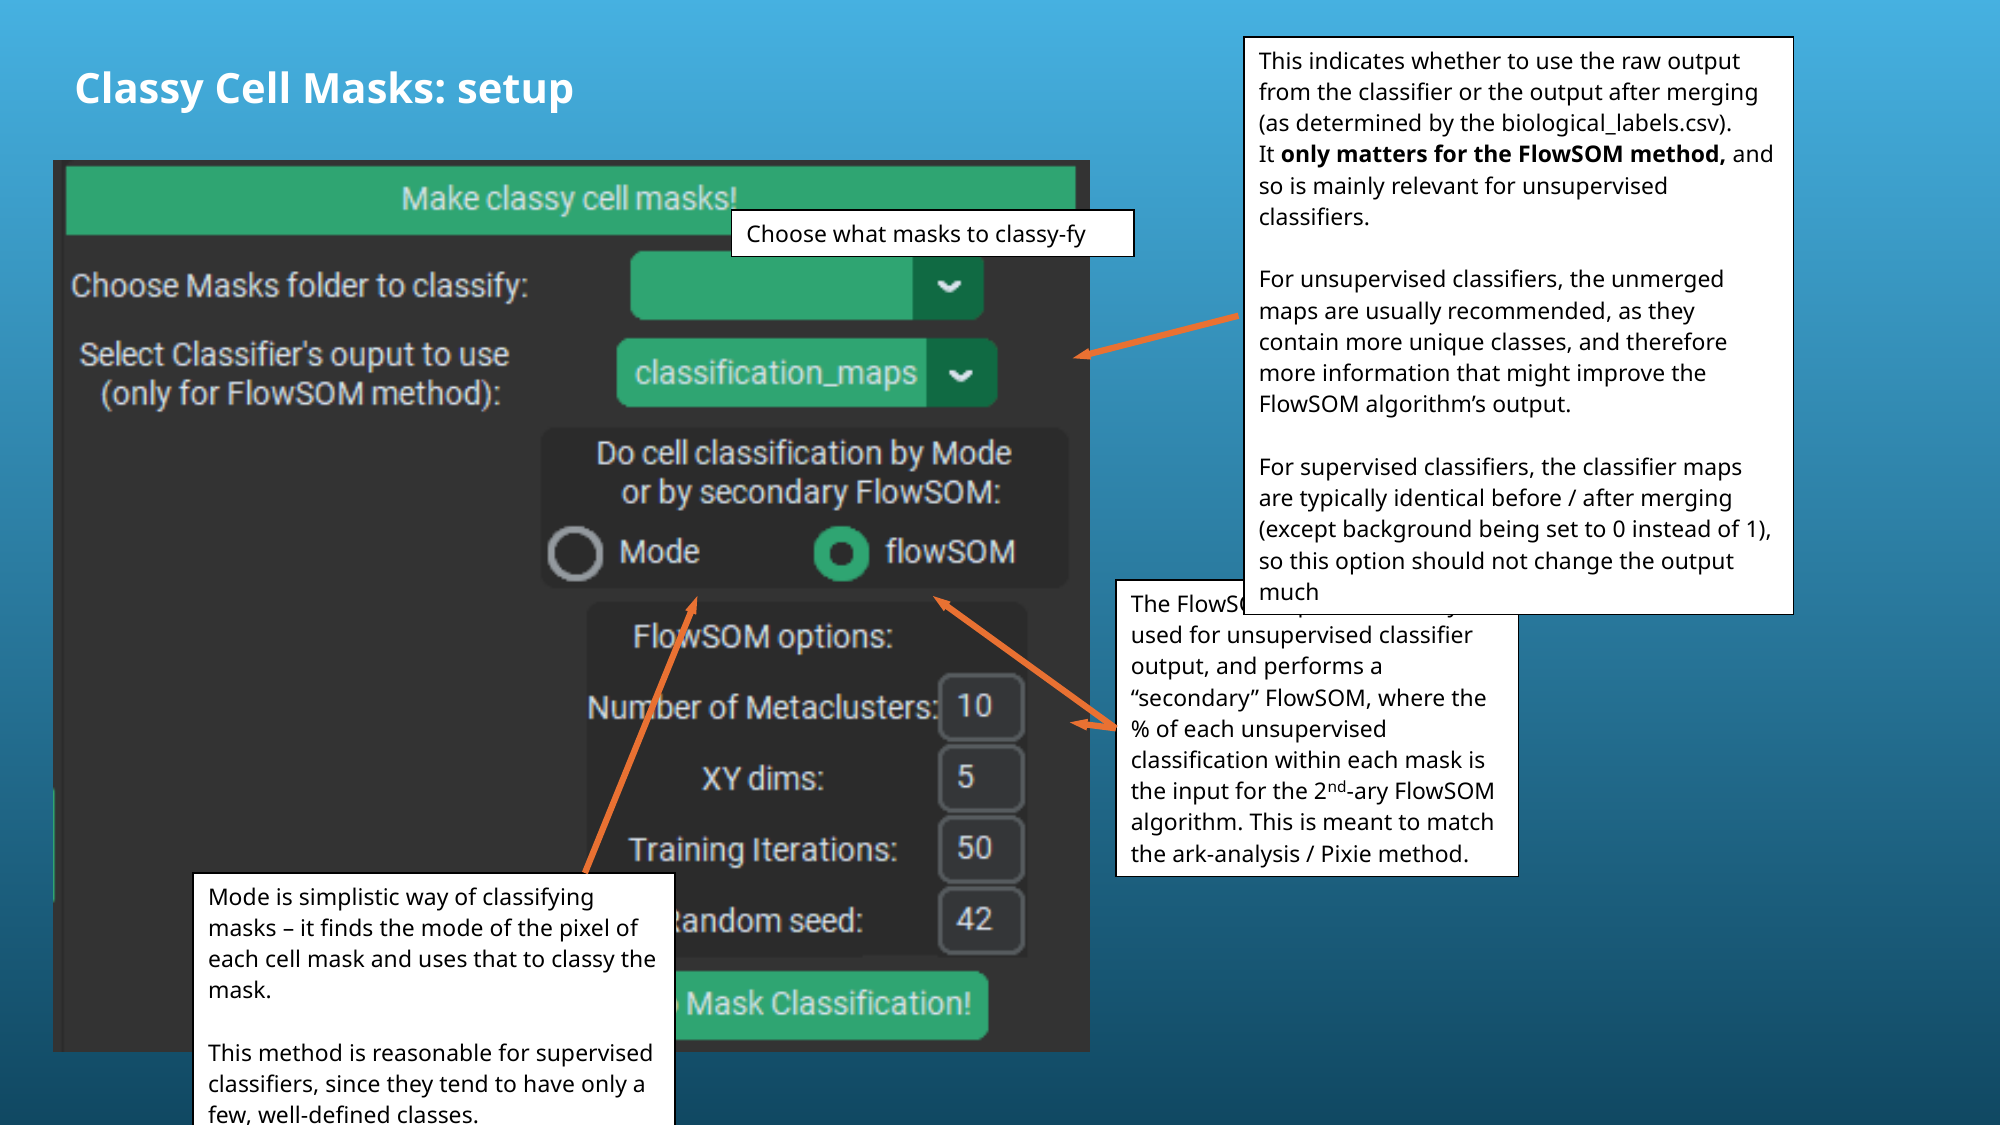

This indicates whether to use the raw output from the classifier or the output after merging (as determined by the biological_labels.csv).
It only matters for the FlowSOM method, and so is mainly relevant for unsupervised classifiers.
For unsupervised classifiers, the unmerged maps are usually recommended, as they contain more unique classes, and therefore more information that might improve the FlowSOM algorithm’s output.
For supervised classifiers, the classifier maps are typically identical before / after merging (except background being set to 0 instead of 1), so this option should not change the output much
Classy Cell Masks: setup
Choose what masks to classy-fy
The FlowSOM option is usually used for unsupervised classifier output, and performs a “secondary” FlowSOM, where the % of each unsupervised classification within each mask is the input for the 2nd-ary FlowSOM algorithm. This is meant to match the ark-analysis / Pixie method.
Mode is simplistic way of classifying masks – it finds the mode of the pixel of each cell mask and uses that to classy the mask.
This method is reasonable for supervised classifiers, since they tend to have only a few, well-defined classes.